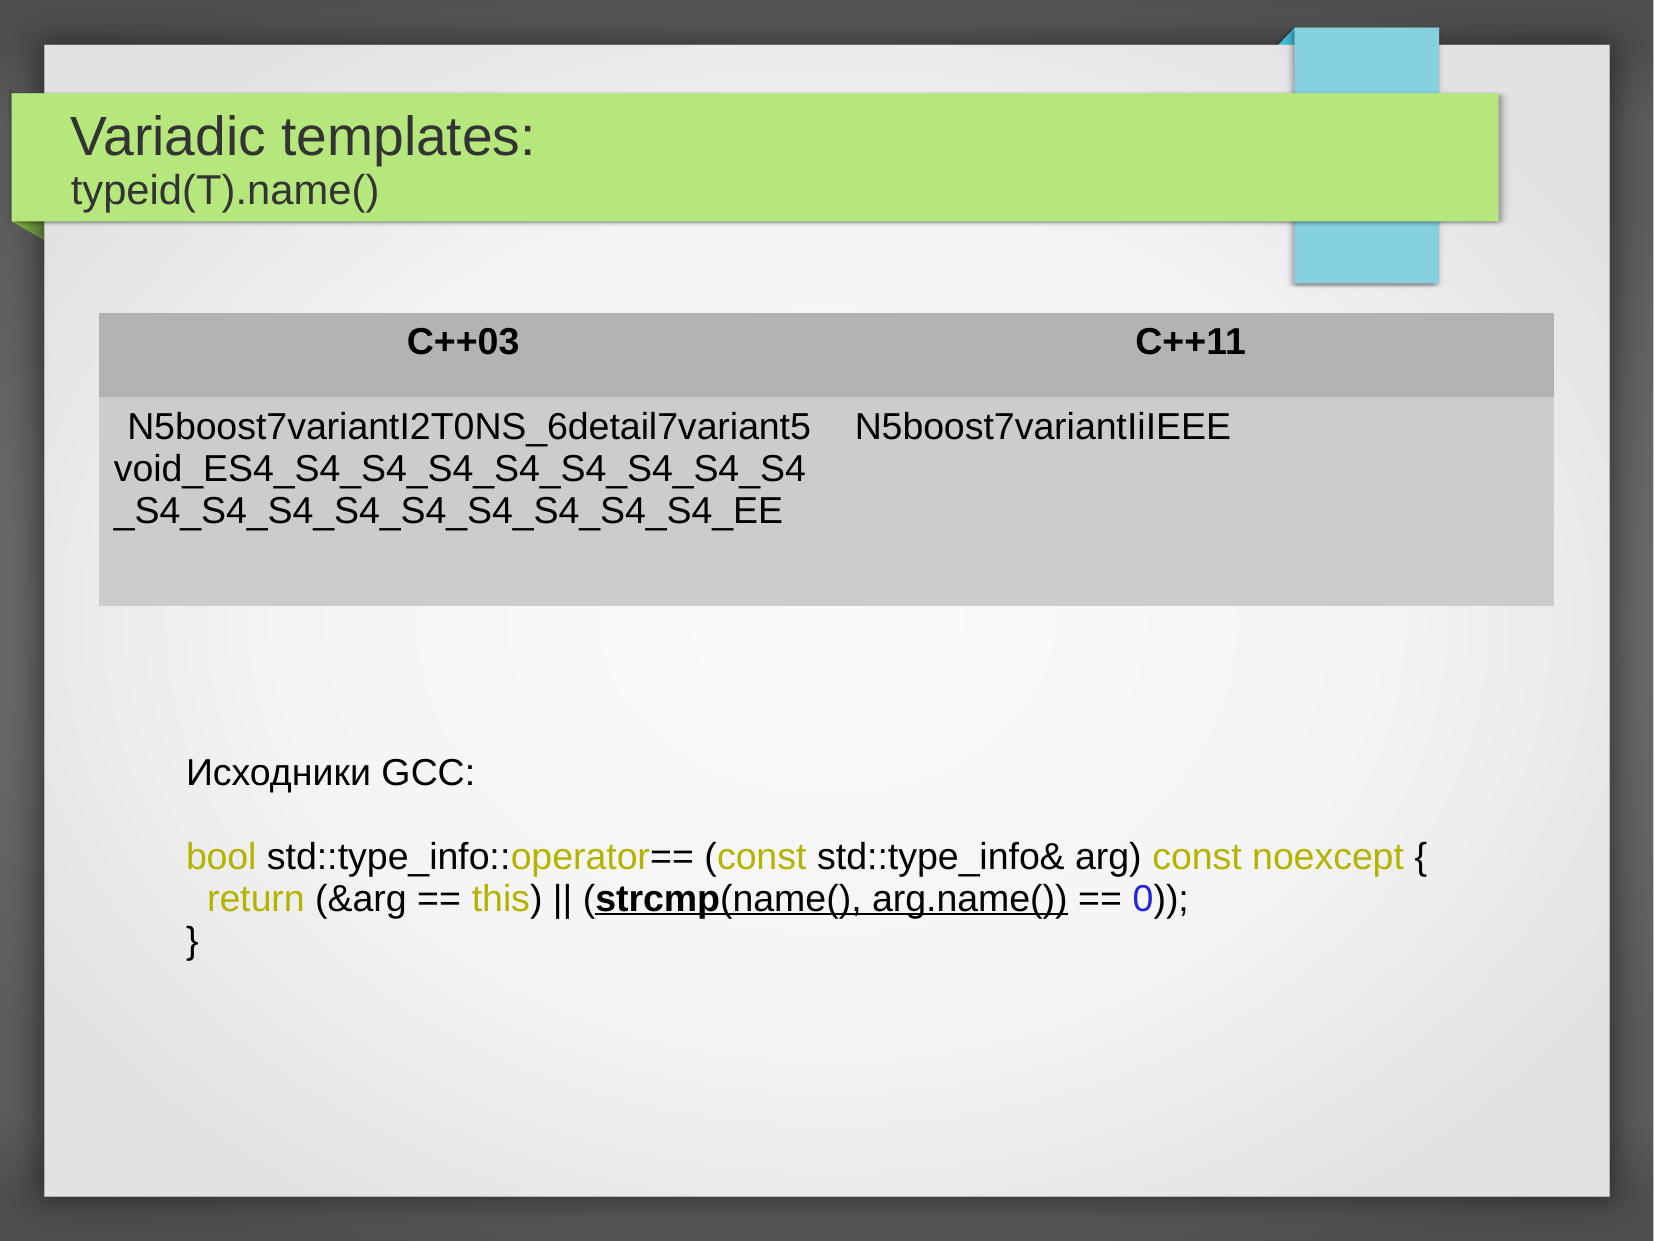

# Variadic templates: typeid(T).name()
| C++03 | C++11 |
| --- | --- |
| N5boost7variantI2T0NS\_6detail7variant5void\_ES4\_S4\_S4\_S4\_S4\_S4\_S4\_S4\_S4\_S4\_S4\_S4\_S4\_S4\_S4\_S4\_S4\_S4\_EE | N5boost7variantIiIEEE |
Исходники GCC:
bool std::type_info::operator== (const std::type_info& arg) const noexcept {
 return (&arg == this) || (strcmp(name(), arg.name()) == 0));
}